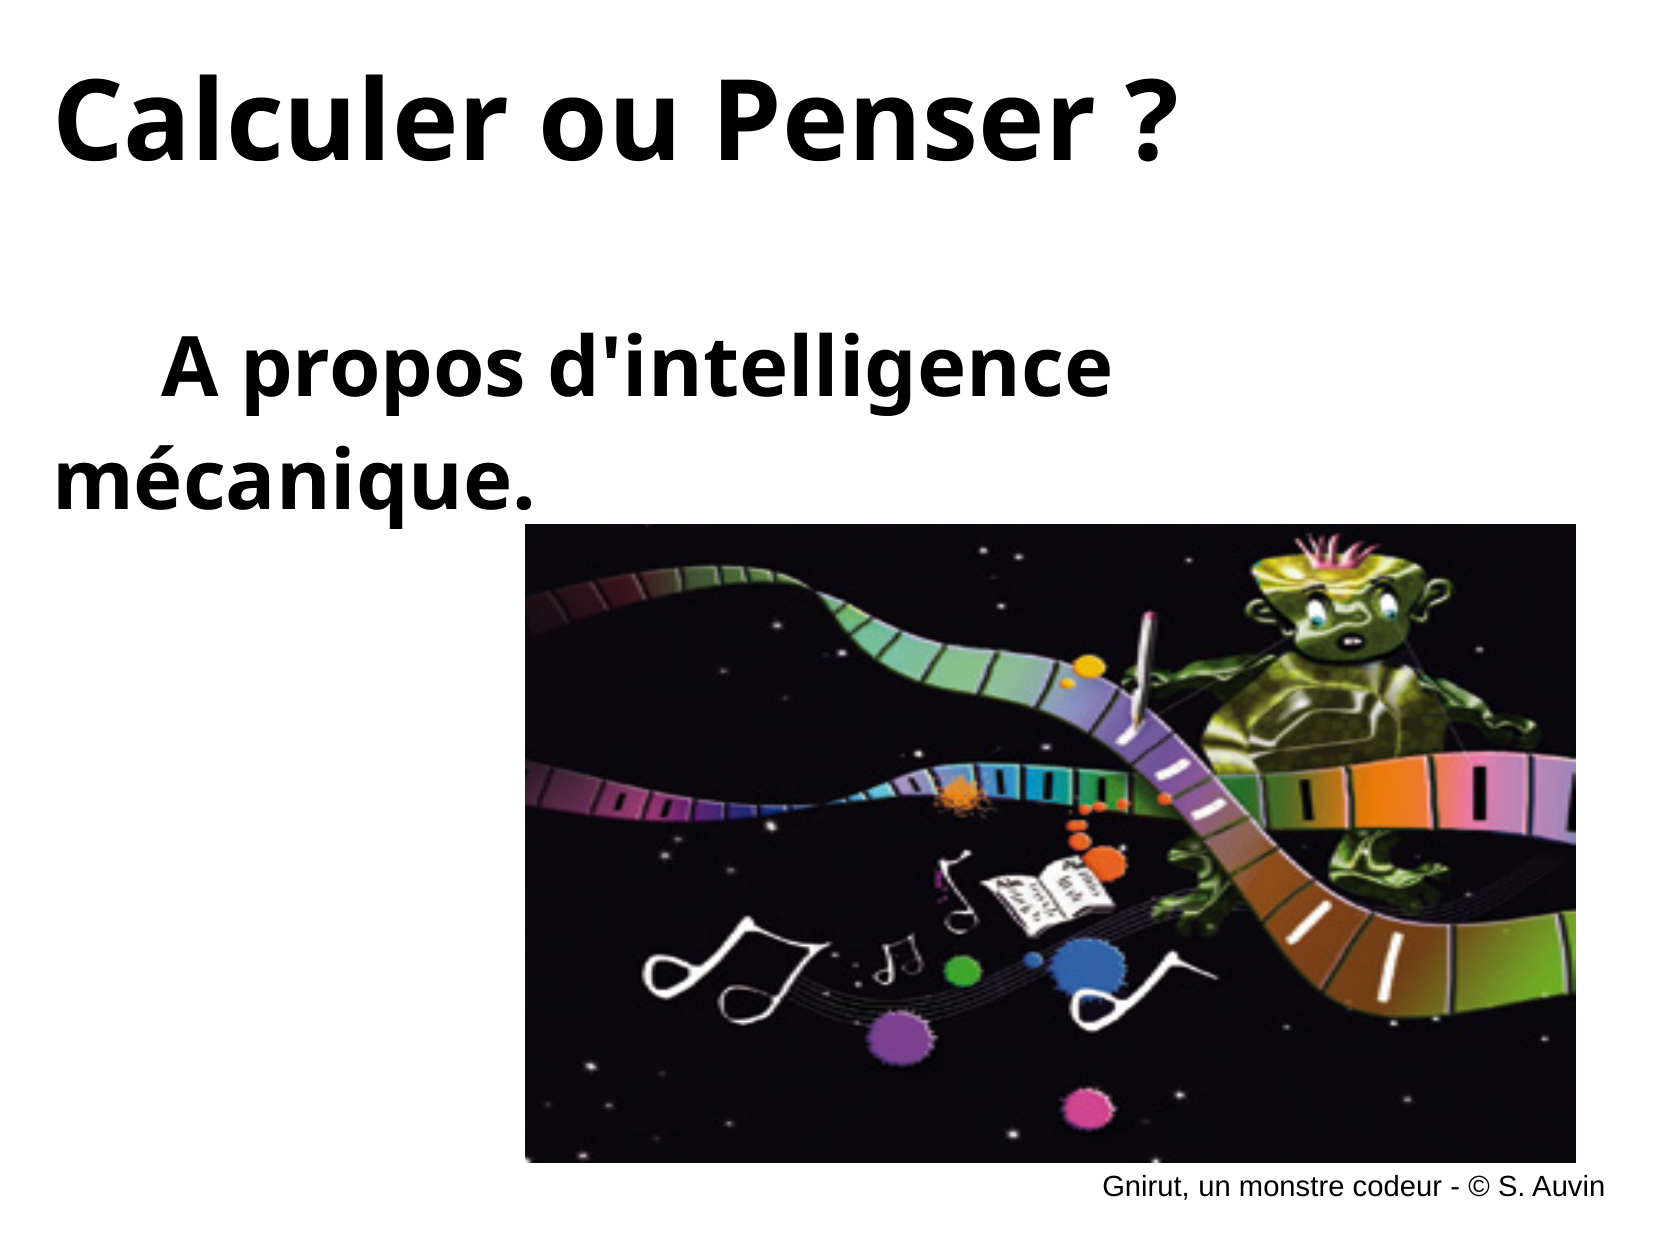

Calculer ou Penser ?
 A propos d'intelligence mécanique.
Gnirut, un monstre codeur - © S. Auvin